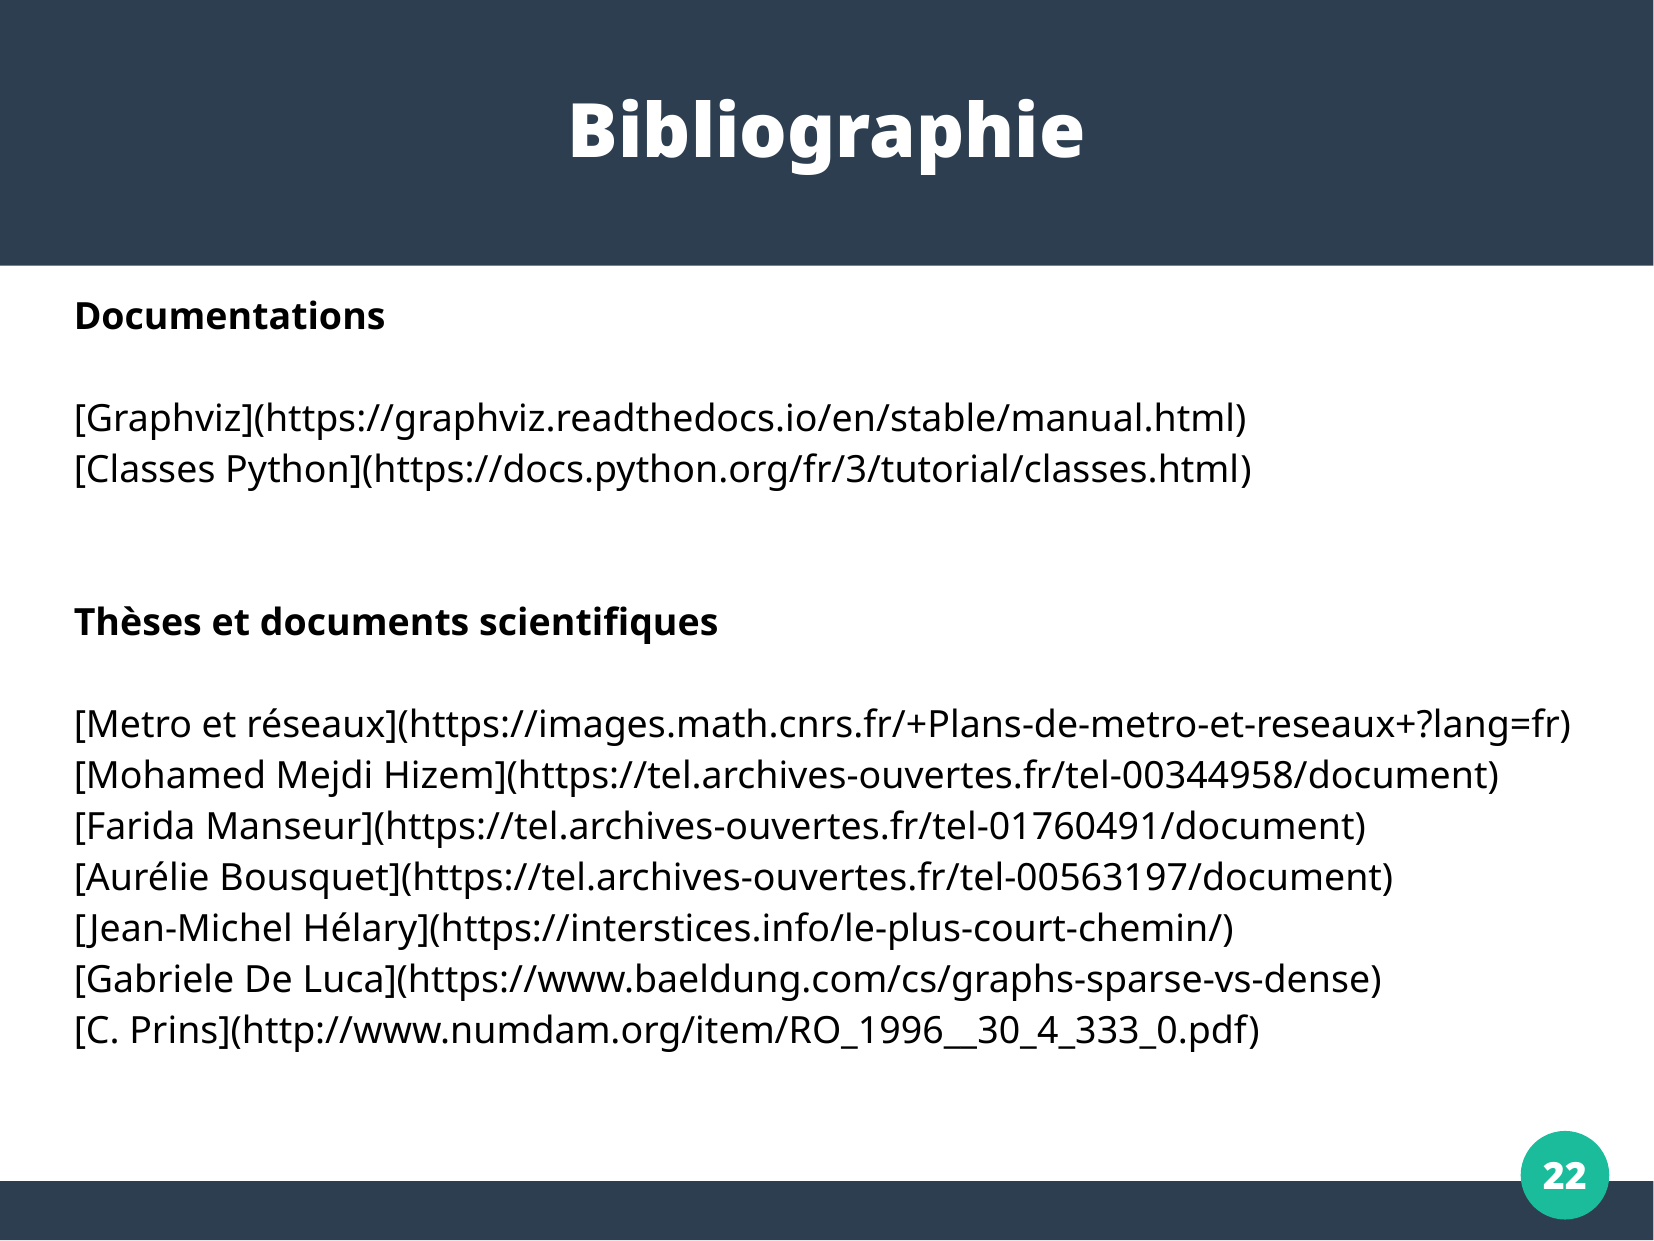

# Bibliographie
Documentations
[Graphviz](https://graphviz.readthedocs.io/en/stable/manual.html)
[Classes Python](https://docs.python.org/fr/3/tutorial/classes.html)
Thèses et documents scientifiques
[Metro et réseaux](https://images.math.cnrs.fr/+Plans-de-metro-et-reseaux+?lang=fr)
[Mohamed Mejdi Hizem](https://tel.archives-ouvertes.fr/tel-00344958/document)
[Farida Manseur](https://tel.archives-ouvertes.fr/tel-01760491/document)
[Aurélie Bousquet](https://tel.archives-ouvertes.fr/tel-00563197/document)
[Jean-Michel Hélary](https://interstices.info/le-plus-court-chemin/)
[Gabriele De Luca](https://www.baeldung.com/cs/graphs-sparse-vs-dense)
[C. Prins](http://www.numdam.org/item/RO_1996__30_4_333_0.pdf)
22